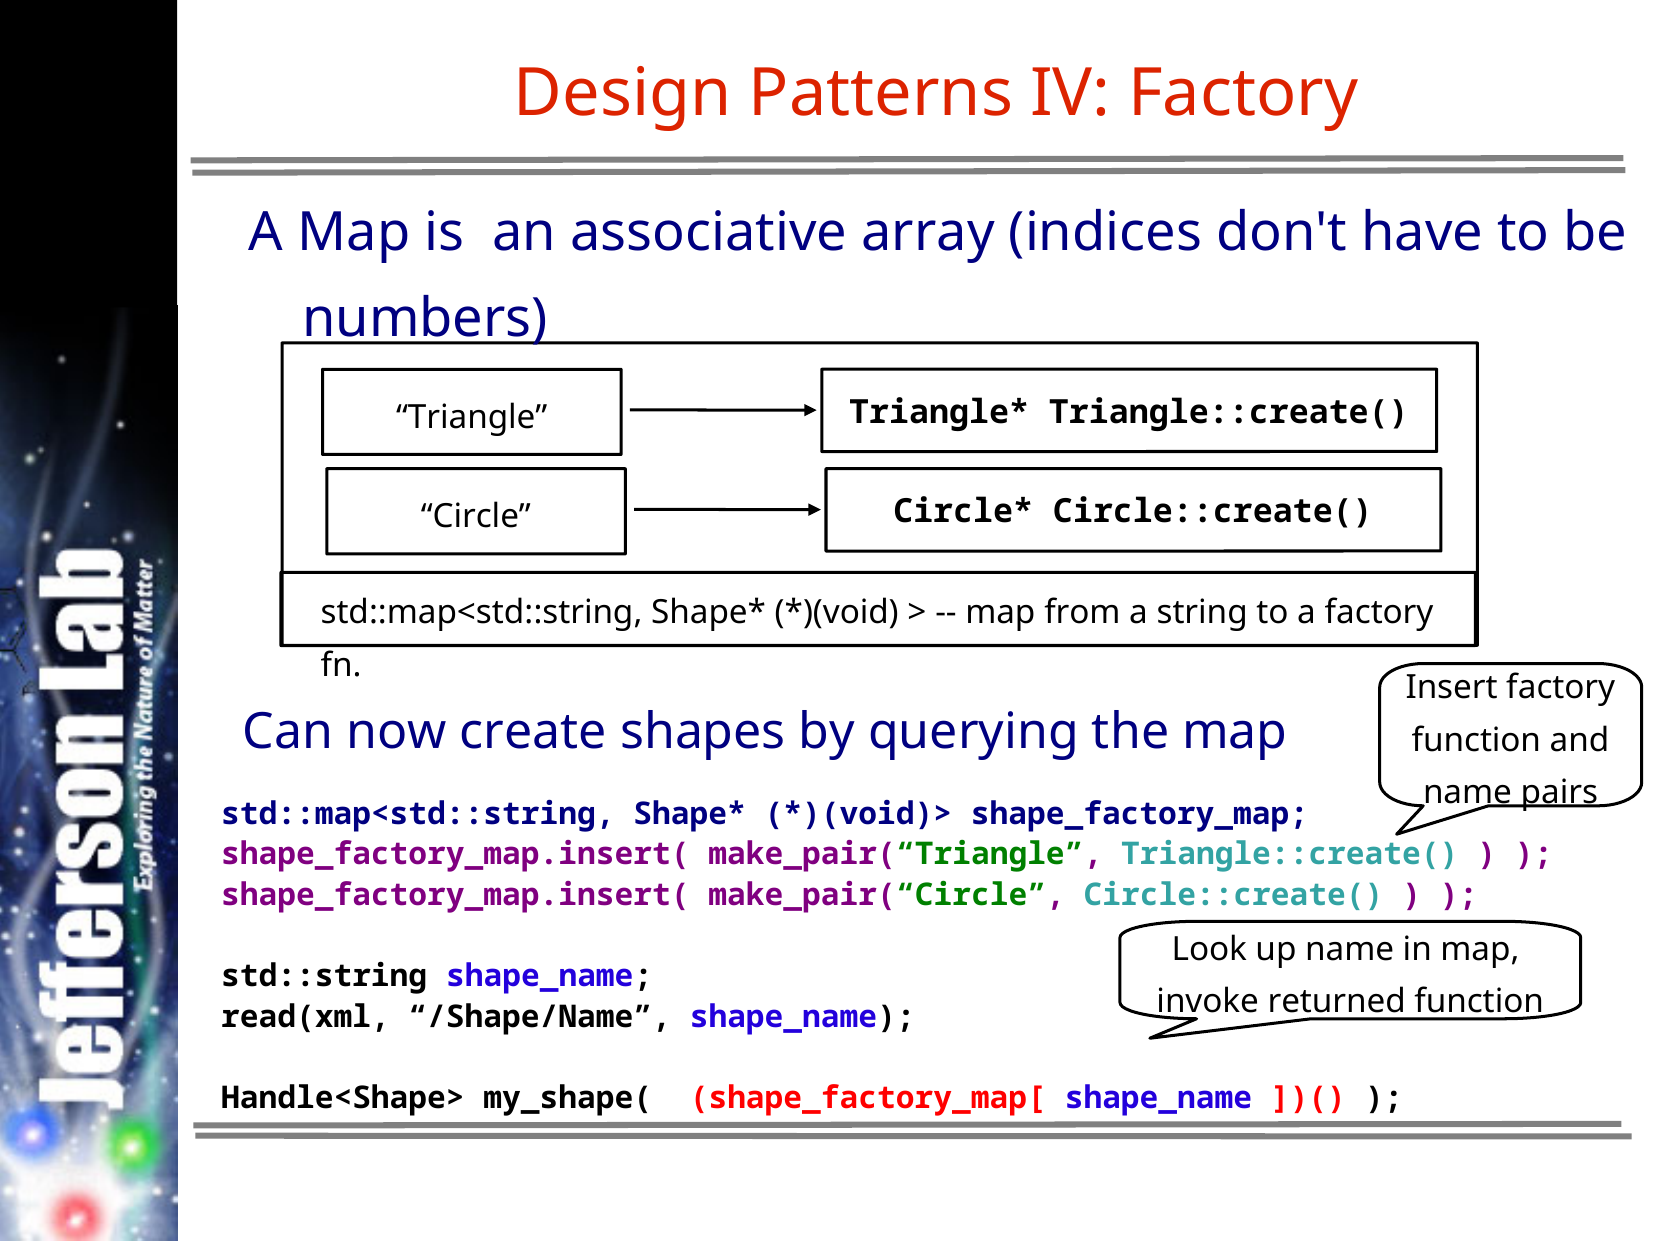

# Design Patterns IV: Factory
A Map is an associative array (indices don't have to be numbers)
“Triangle”
Triangle* Triangle::create()
“Circle”
Circle* Circle::create()
std::map<std::string, Shape* (*)(void) > -- map from a string to a factory fn.
Insert factory
function and
name pairs
Can now create shapes by querying the map
std::map<std::string, Shape* (*)(void)> shape_factory_map;
shape_factory_map.insert( make_pair(“Triangle”, Triangle::create() ) );
shape_factory_map.insert( make_pair(“Circle”, Circle::create() ) );
std::string shape_name;
read(xml, “/Shape/Name”, shape_name);
Handle<Shape> my_shape( (shape_factory_map[ shape_name ])() );
Look up name in map,
invoke returned function